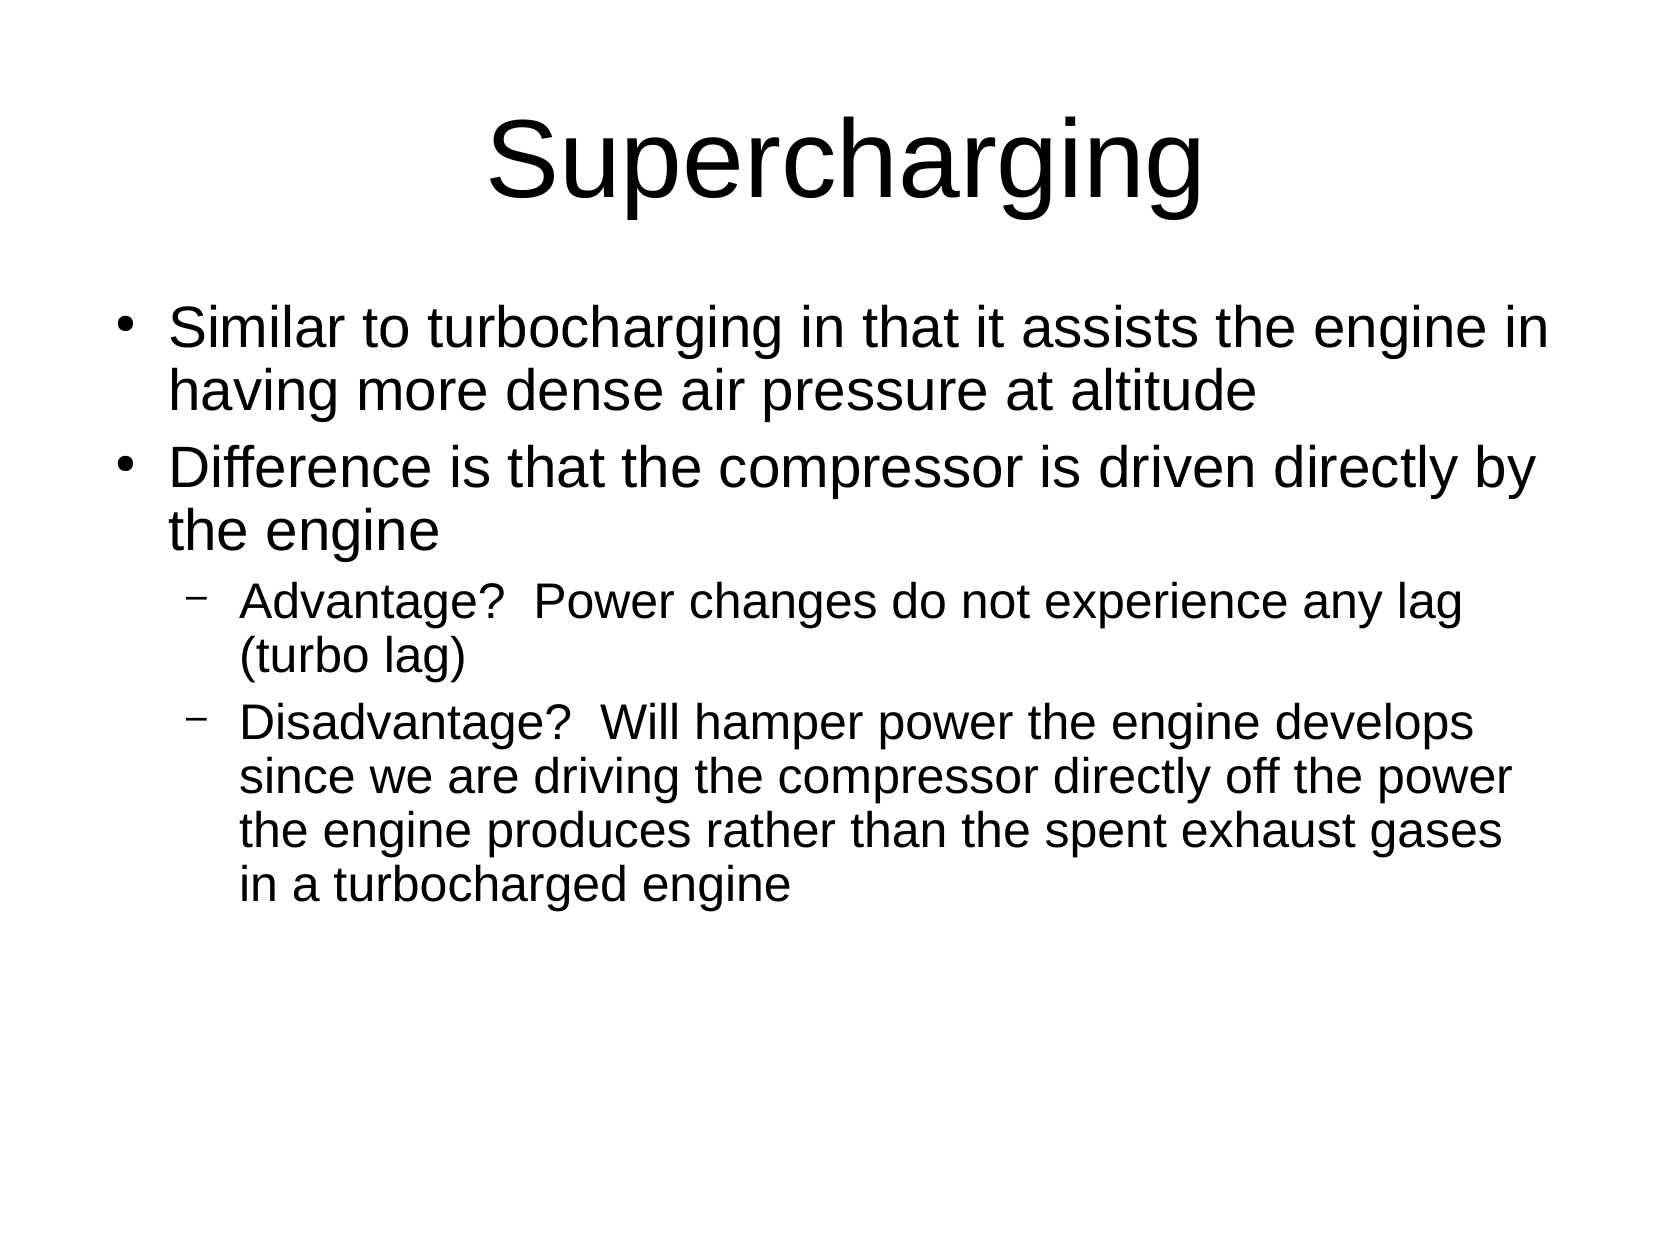

# Supercharging
Similar to turbocharging in that it assists the engine in having more dense air pressure at altitude
Difference is that the compressor is driven directly by the engine
Advantage? Power changes do not experience any lag (turbo lag)
Disadvantage? Will hamper power the engine develops since we are driving the compressor directly off the power the engine produces rather than the spent exhaust gases in a turbocharged engine